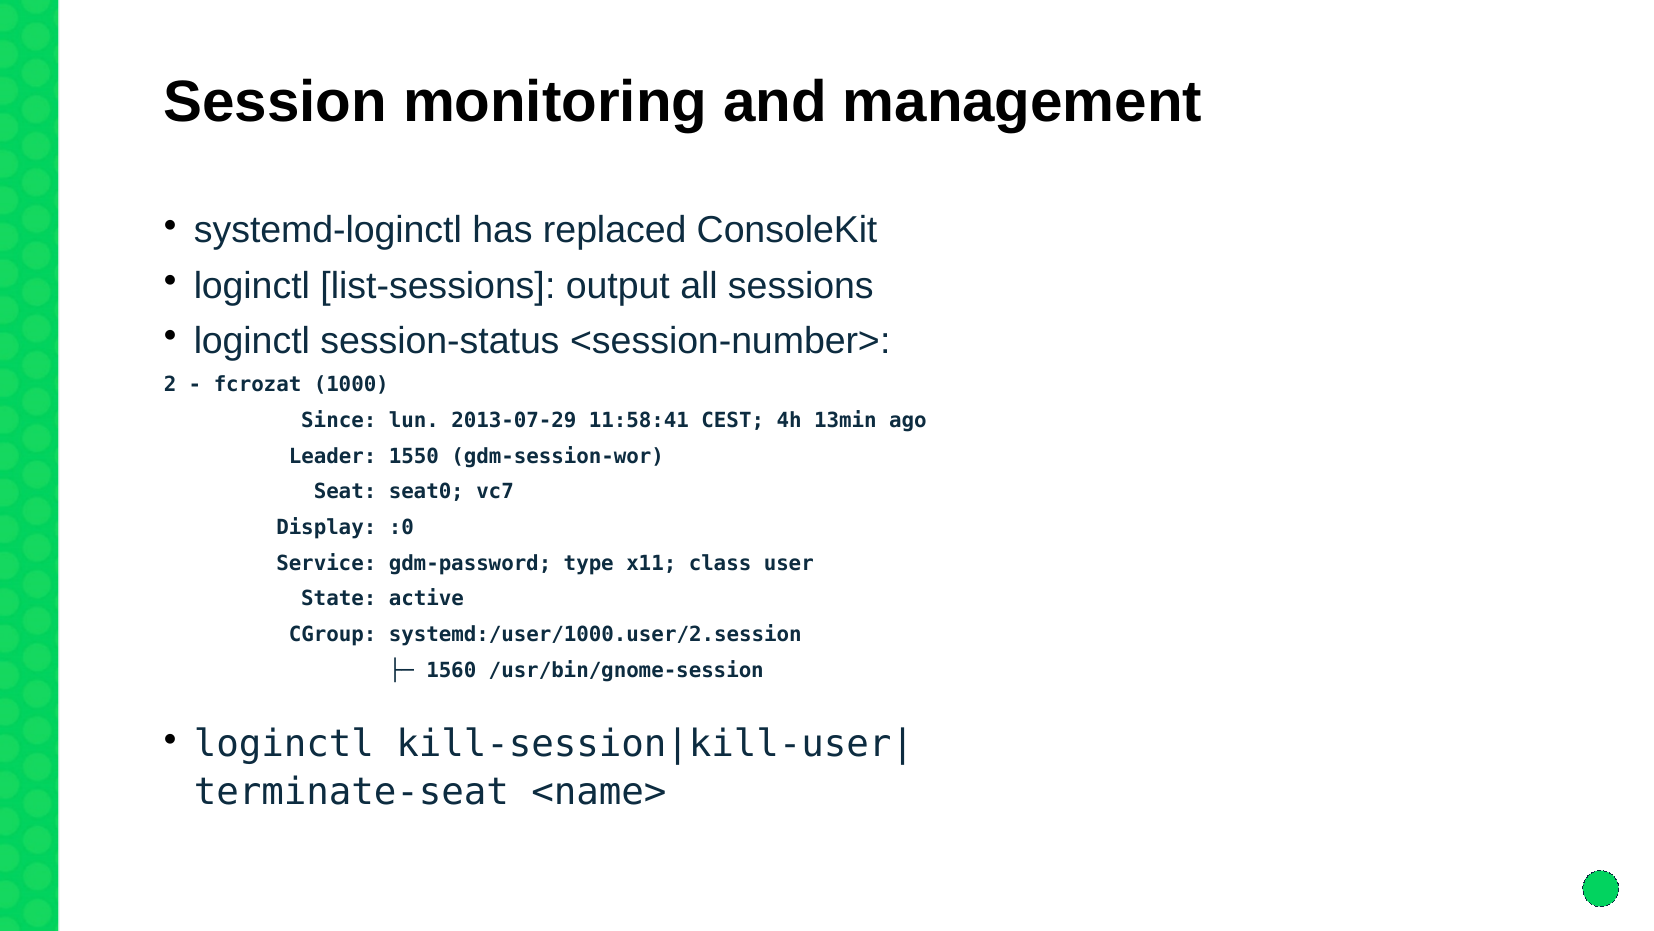

# Session monitoring and management
systemd-loginctl has replaced ConsoleKit
loginctl [list-sessions]: output all sessions
loginctl session-status <session-number>:
2 - fcrozat (1000)
 Since: lun. 2013-07-29 11:58:41 CEST; 4h 13min ago
 Leader: 1550 (gdm-session-wor)
 Seat: seat0; vc7
 Display: :0
 Service: gdm-password; type x11; class user
 State: active
 CGroup: systemd:/user/1000.user/2.session
 ├─ 1560 /usr/bin/gnome-session
loginctl kill-session|kill-user|
terminate-seat <name>